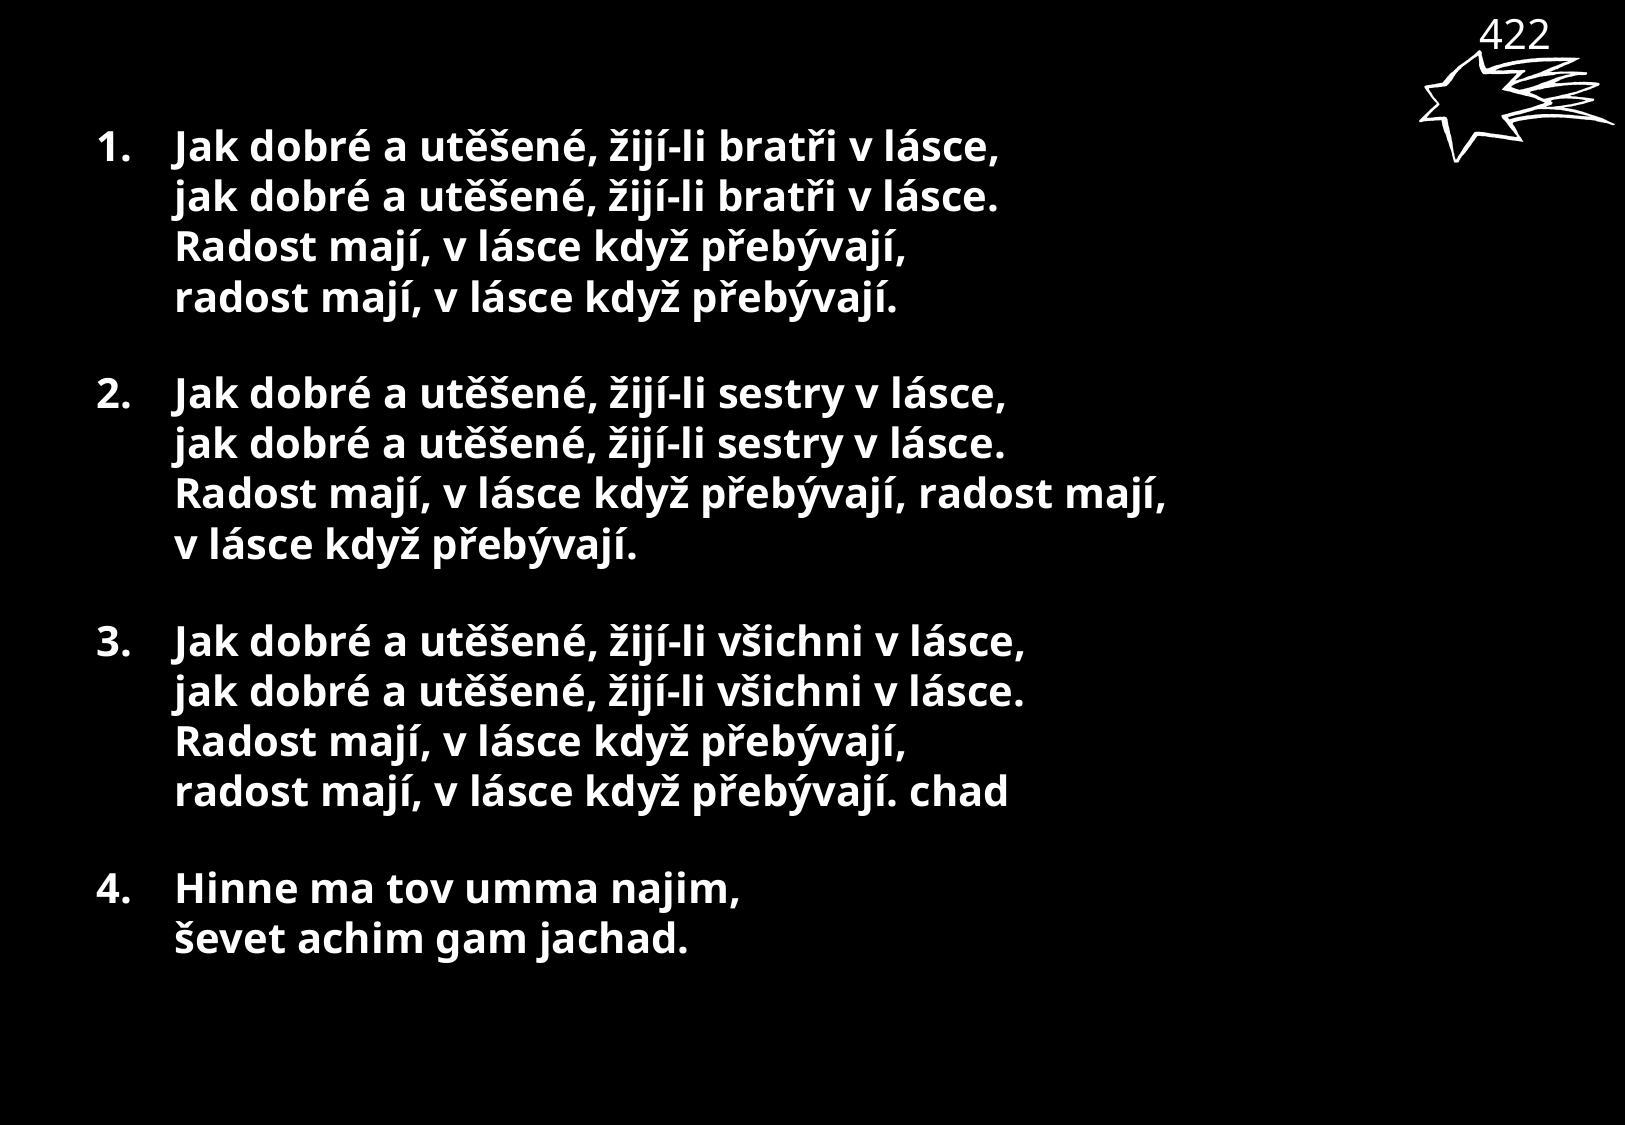

422
# 1. 	Jak dobré a utěšené, žijí-li bratři v lásce, jak dobré a utěšené, žijí-li bratři v lásce. Radost mají, v lásce když přebývají, radost mají, v lásce když přebývají.
2. 	Jak dobré a utěšené, žijí-li sestry v lásce,
jak dobré a utěšené, žijí-li sestry v lásce.
Radost mají, v lásce když přebývají, radost mají,
v lásce když přebývají.
3. 	Jak dobré a utěšené, žijí-li všichni v lásce,
jak dobré a utěšené, žijí-li všichni v lásce.
Radost mají, v lásce když přebývají,
radost mají, v lásce když přebývají. chad
4. 	Hinne ma tov umma najim,
ševet achim gam jachad.